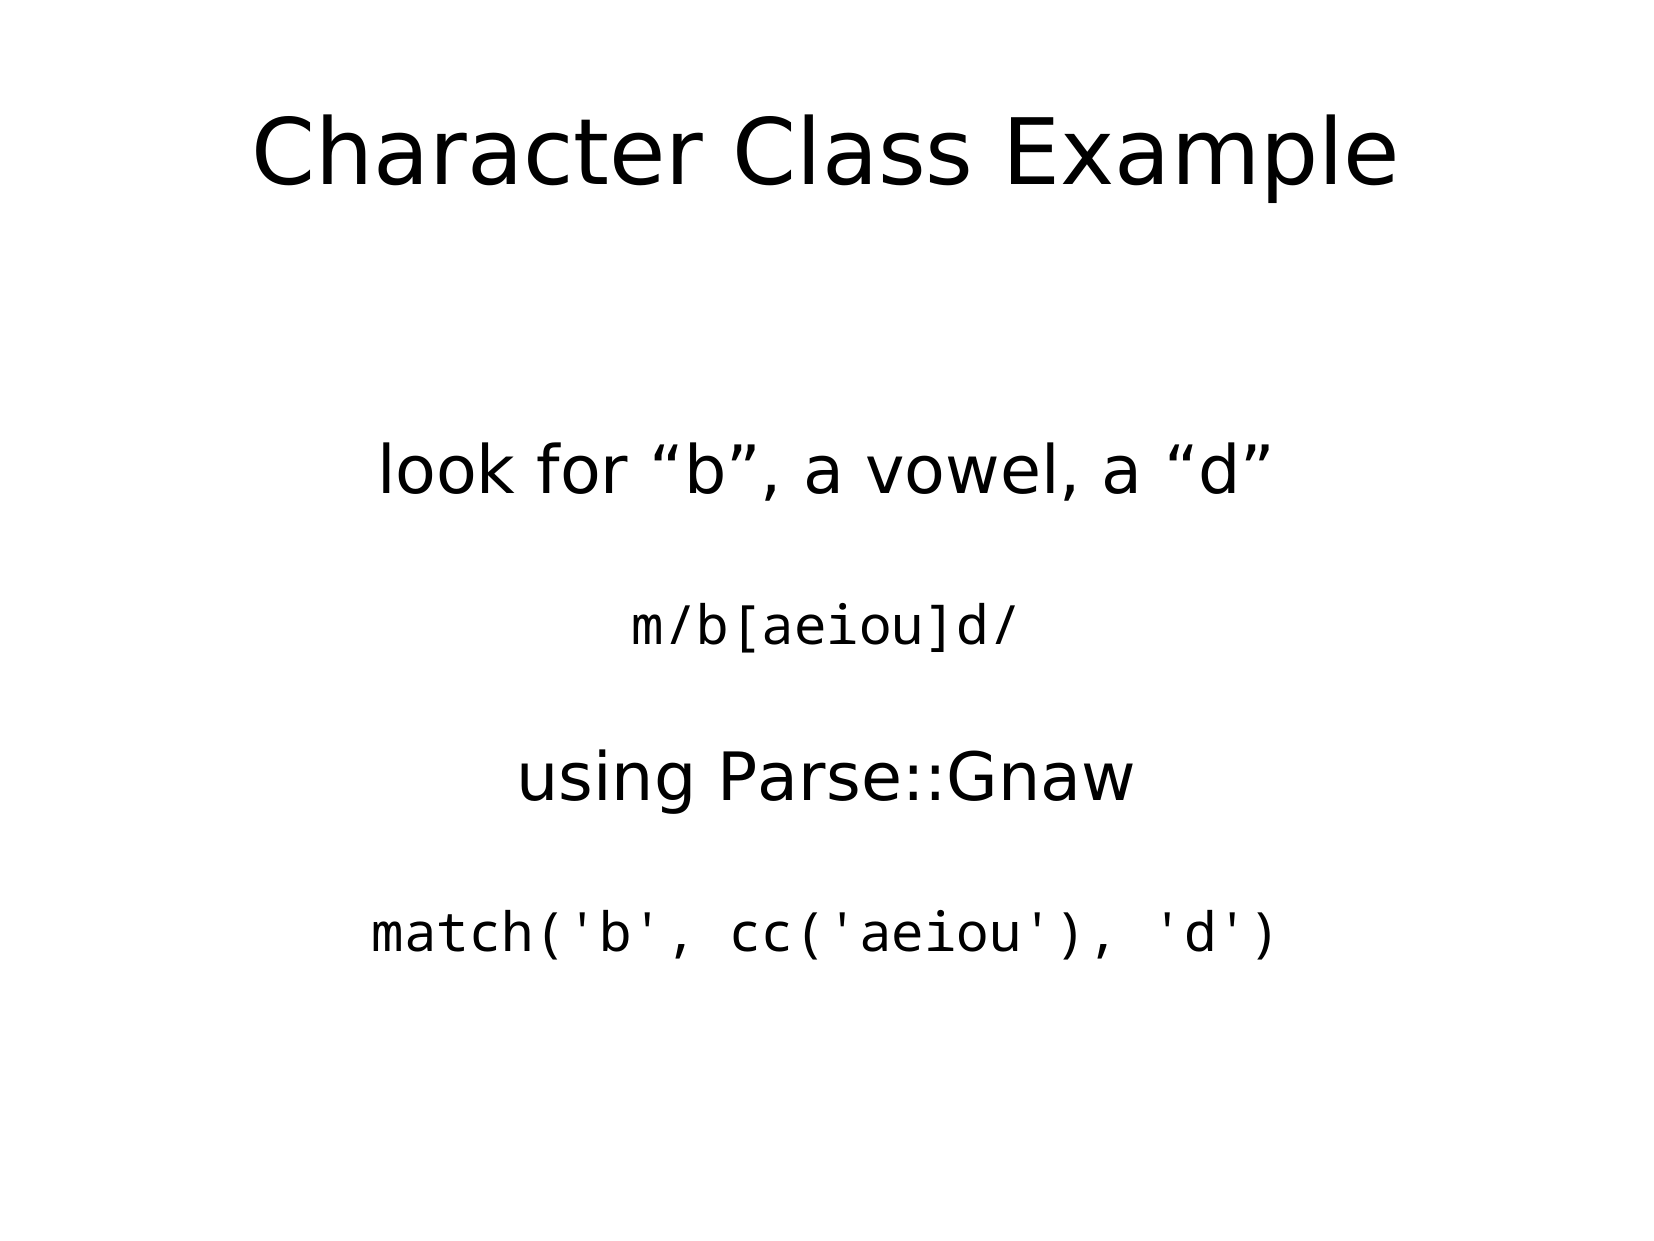

# Character Class Example
look for “b”, a vowel, a “d”
m/b[aeiou]d/
using Parse::Gnaw
match('b', cc('aeiou'), 'd')